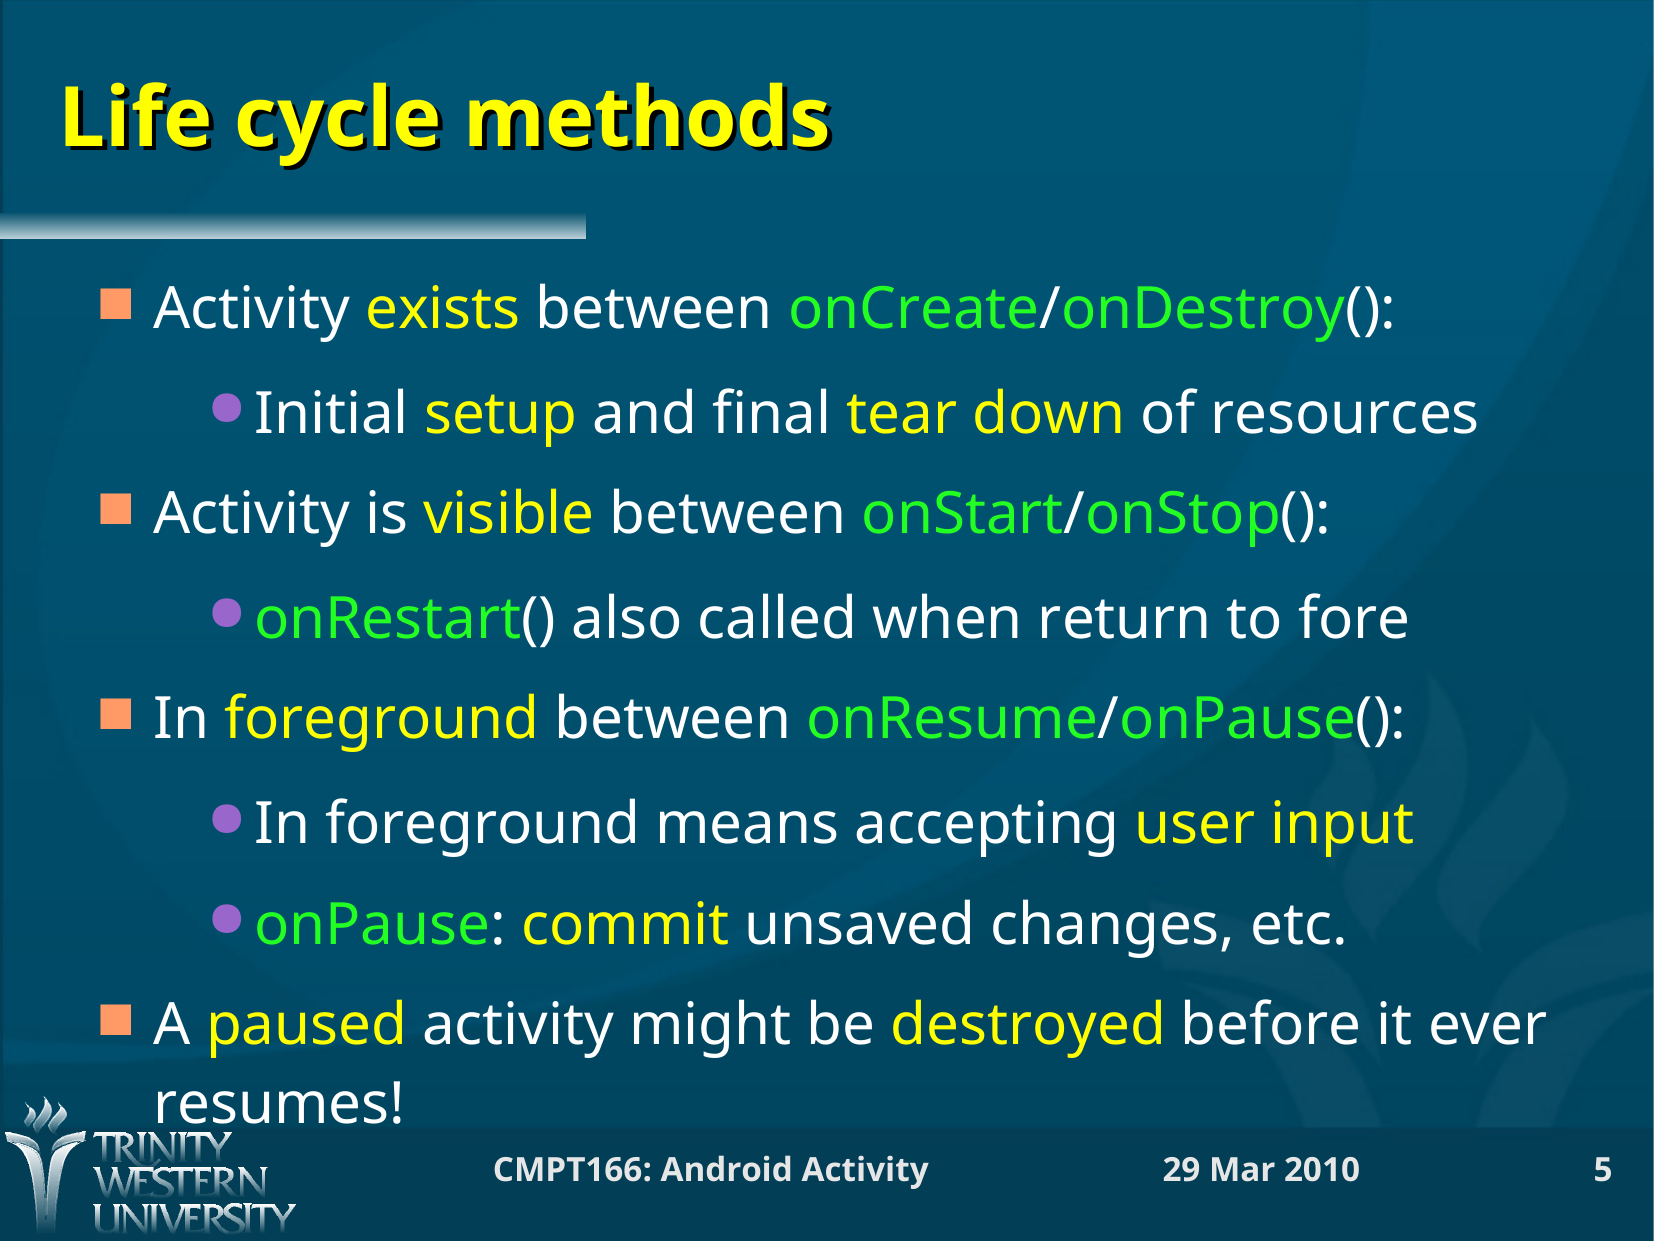

# Life cycle methods
Activity exists between onCreate/onDestroy():
Initial setup and final tear down of resources
Activity is visible between onStart/onStop():
onRestart() also called when return to fore
In foreground between onResume/onPause():
In foreground means accepting user input
onPause: commit unsaved changes, etc.
A paused activity might be destroyed before it ever resumes!
CMPT166: Android Activity
29 Mar 2010
5